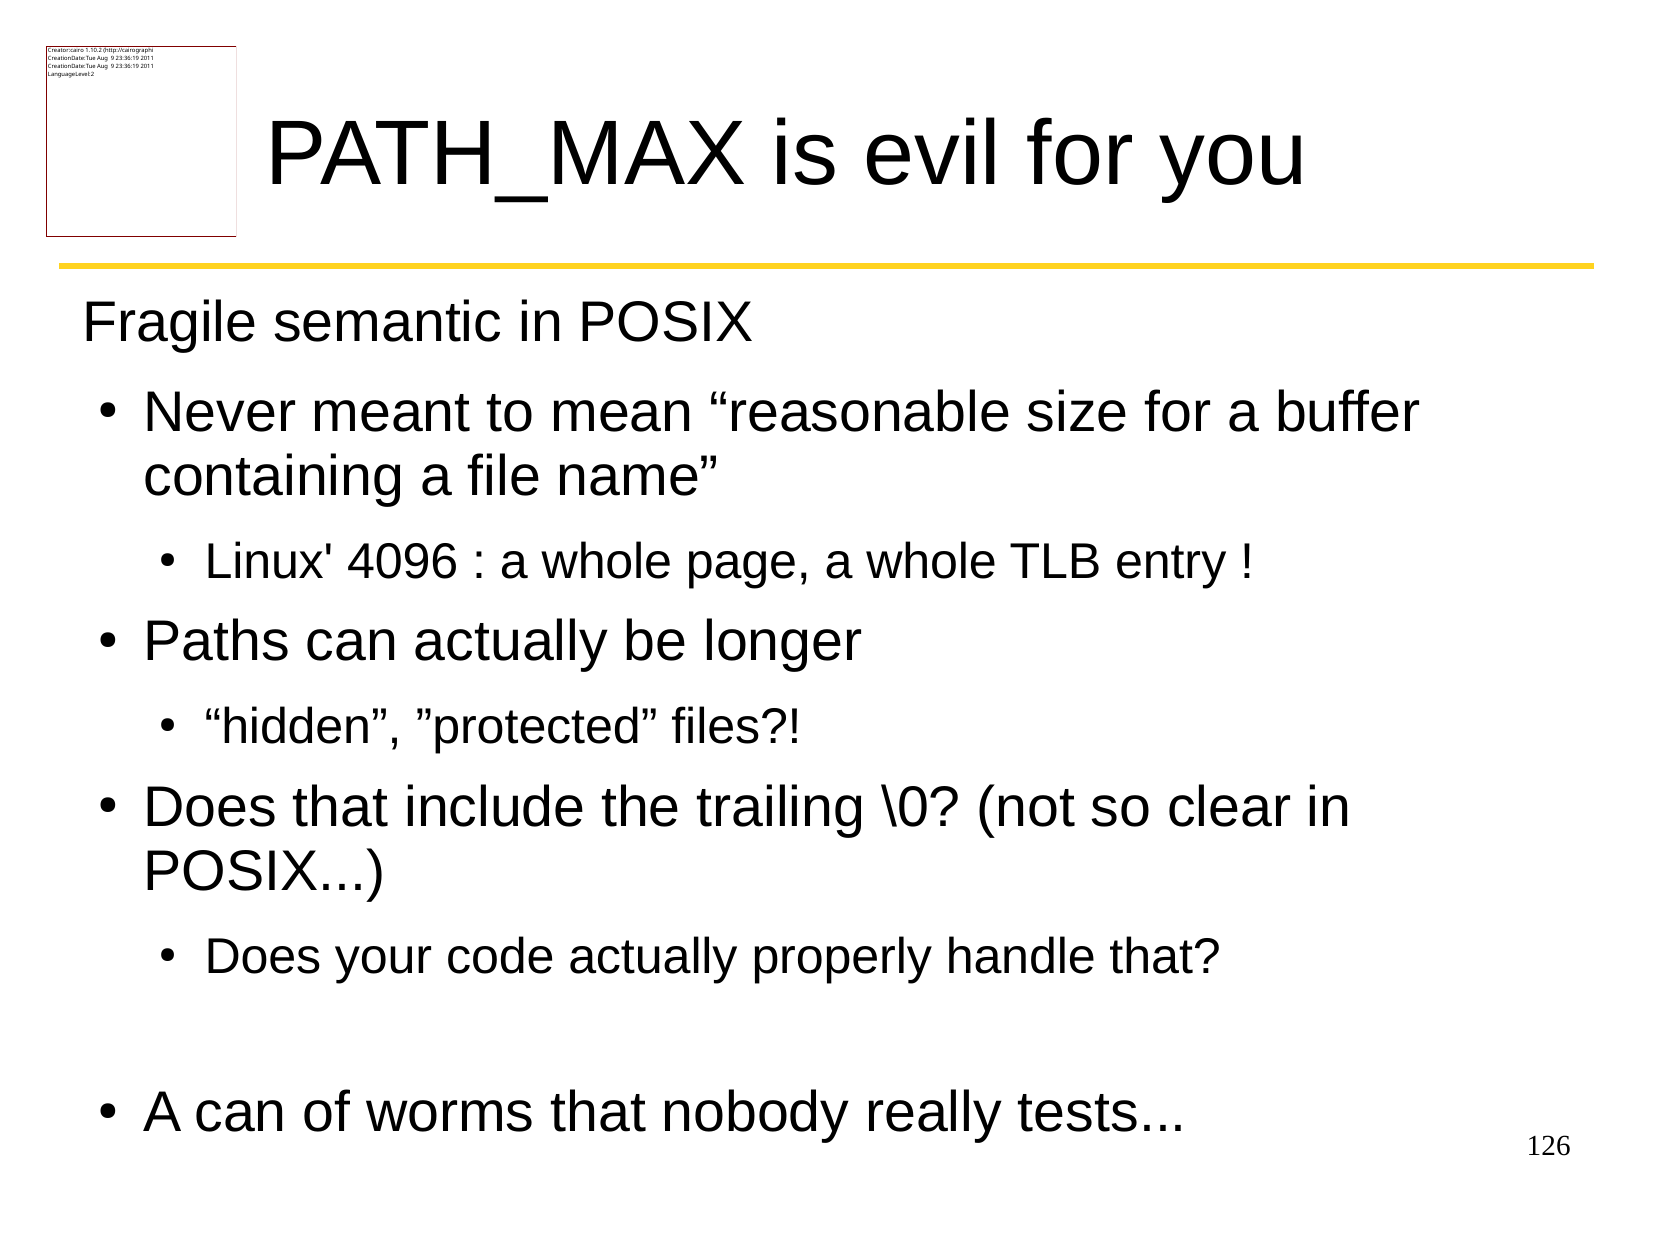

# PATH_MAX is evil for you
Fragile semantic in POSIX
Never meant to mean “reasonable size for a buffer containing a file name”
Linux' 4096 : a whole page, a whole TLB entry !
Paths can actually be longer
“hidden”, ”protected” files?!
Does that include the trailing \0? (not so clear in POSIX...)
Does your code actually properly handle that?
A can of worms that nobody really tests...
126